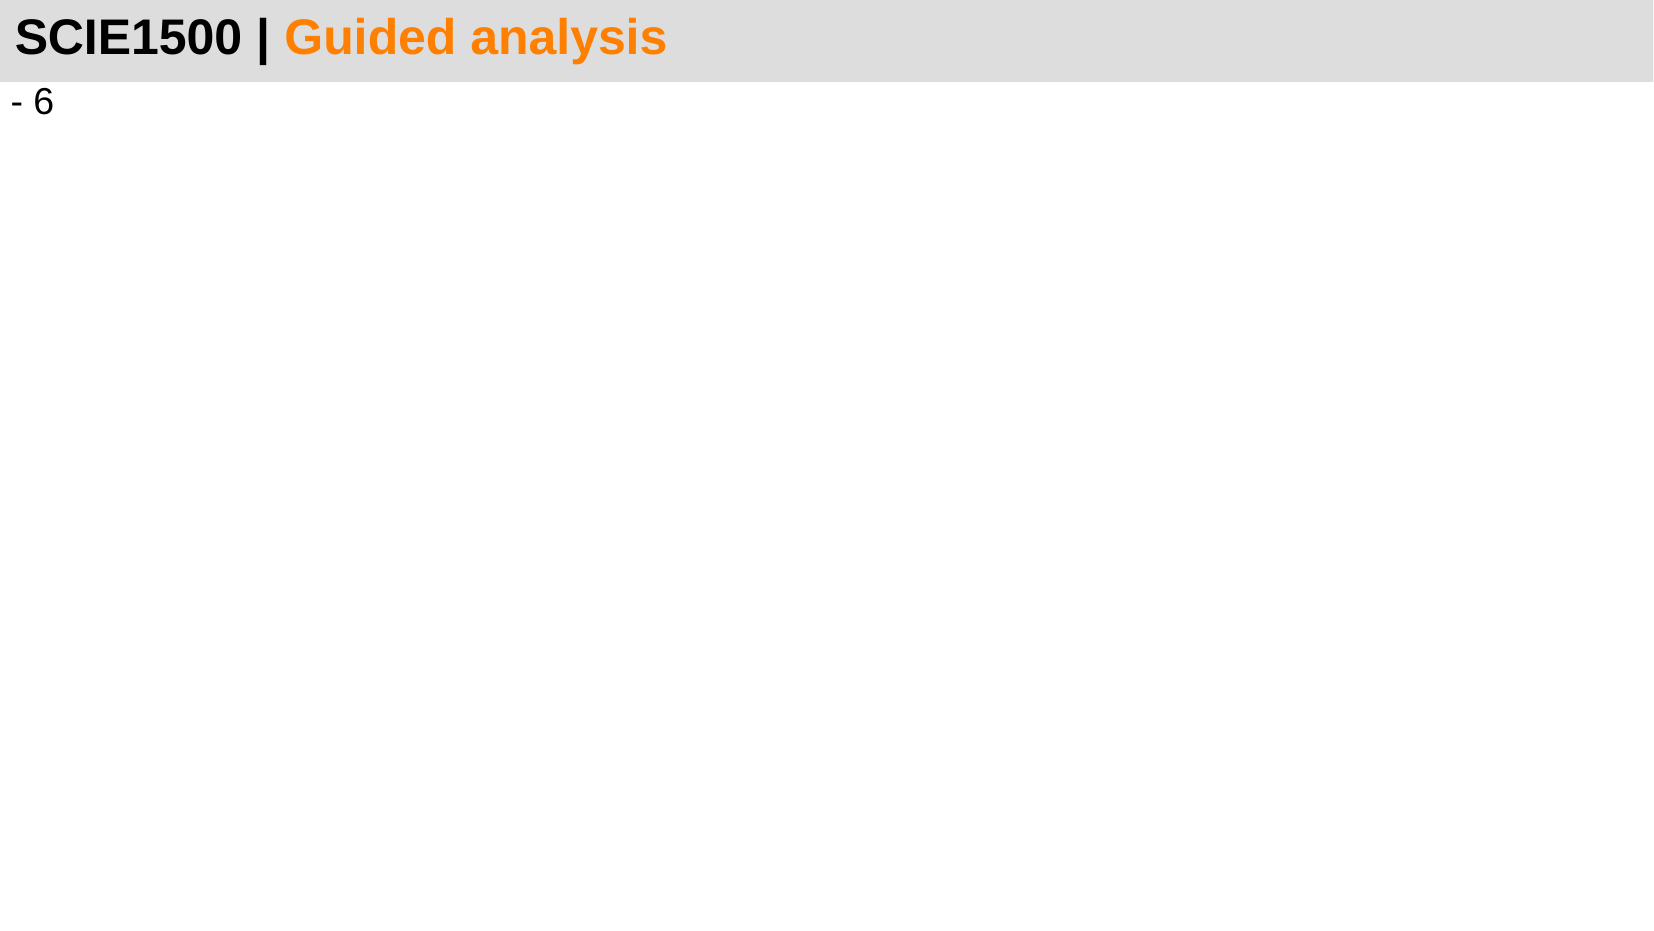

SCIE1500 | Guided analysis
Steps 5 - 6